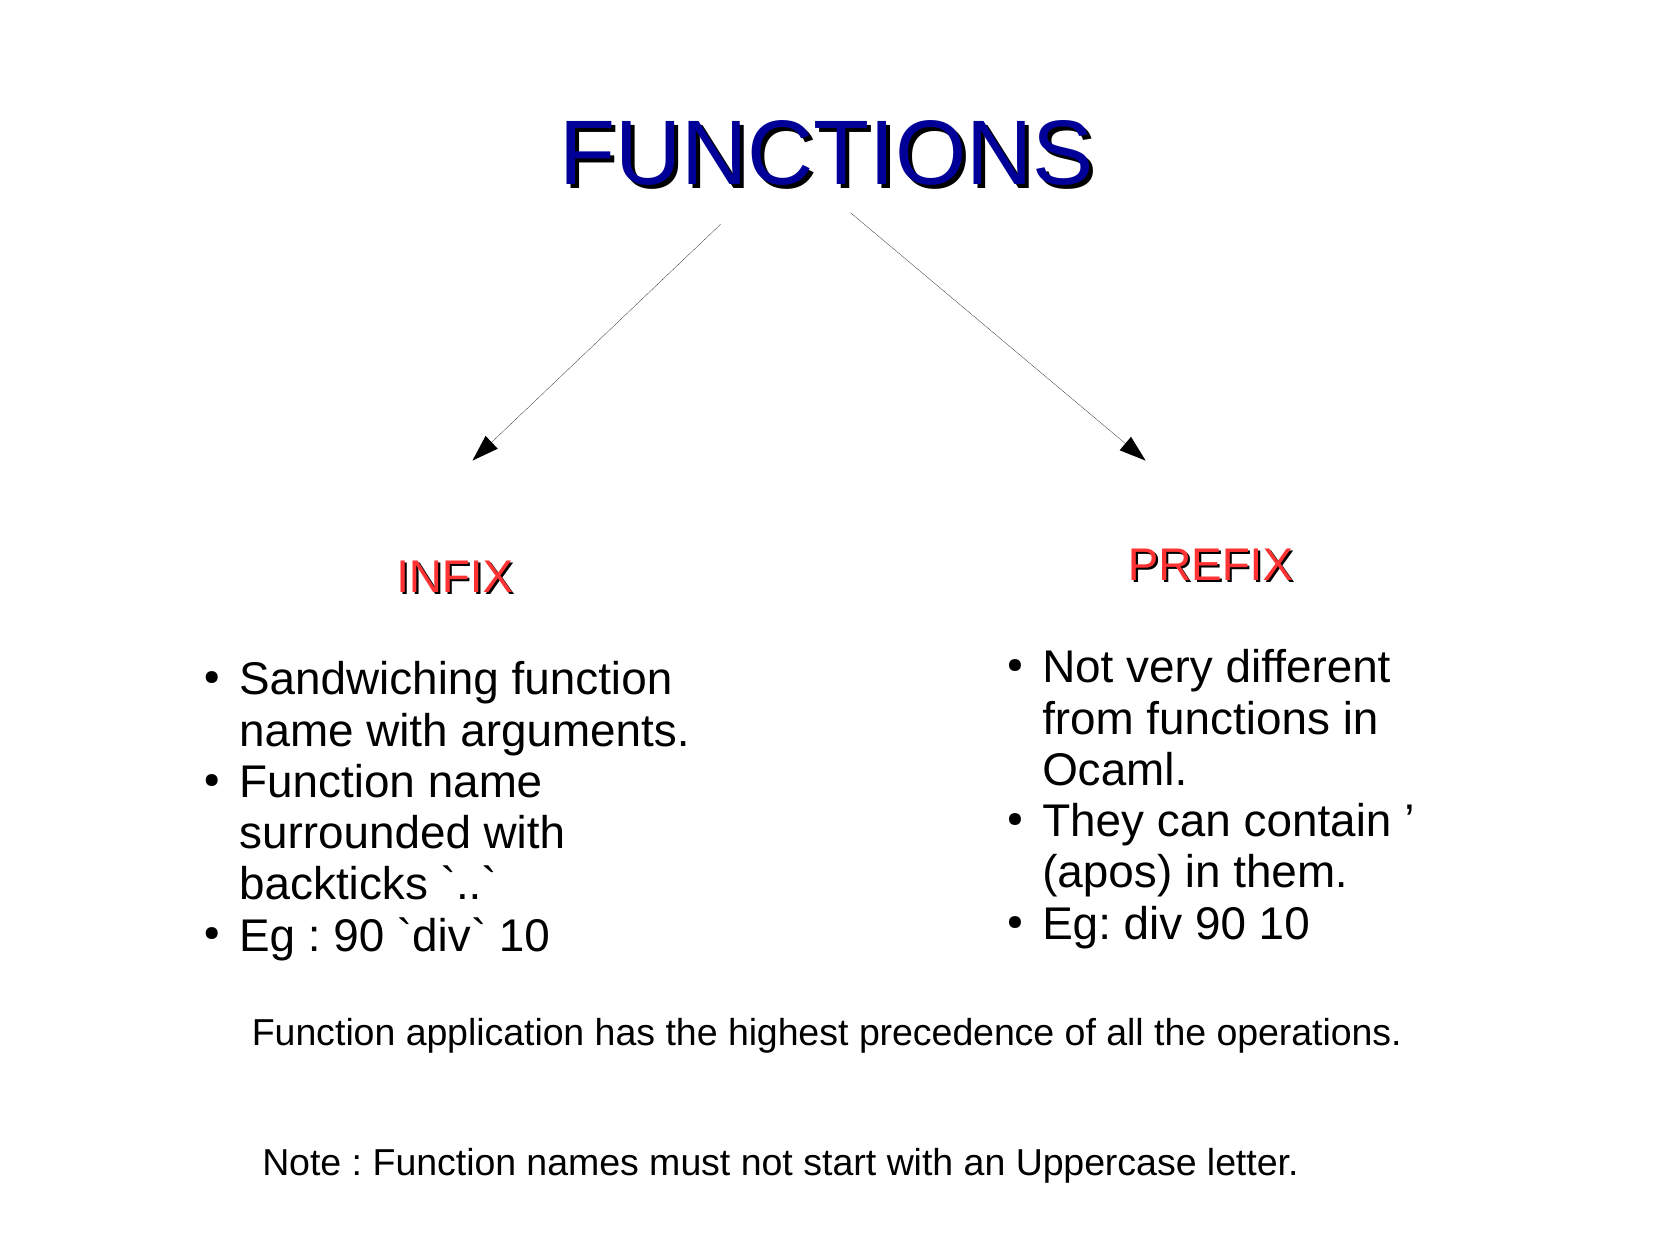

# FUNCTIONS
PREFIX
Not very different from functions in Ocaml.
They can contain ’ (apos) in them.
Eg: div 90 10
INFIX
Sandwiching function name with arguments.
Function name surrounded with backticks `..`
Eg : 90 `div` 10
Function application has the highest precedence of all the operations.
Note : Function names must not start with an Uppercase letter.